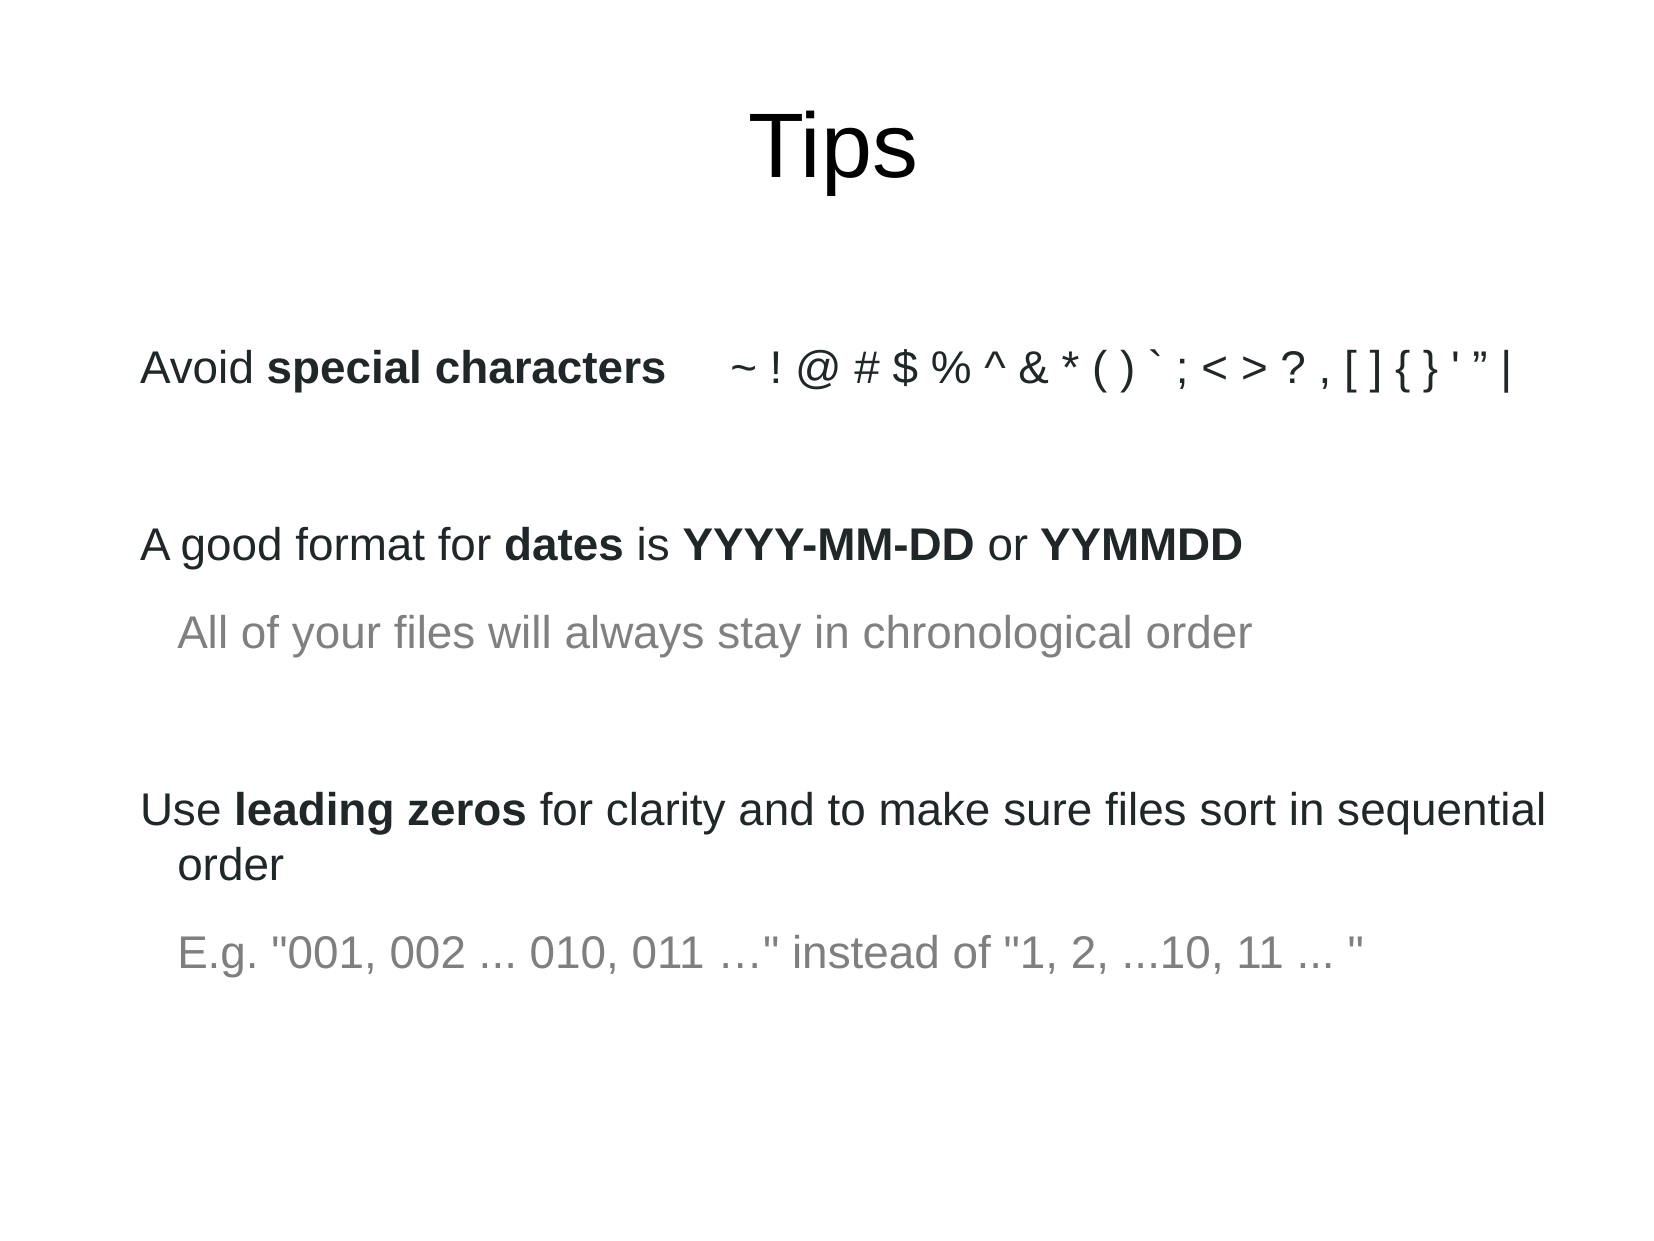

# Tips
Avoid special characters ~ ! @ # $ % ^ & * ( ) ` ; < > ? , [ ] { } ' ” |
A good format for dates is YYYY-MM-DD or YYMMDD
	All of your files will always stay in chronological order
Use leading zeros for clarity and to make sure files sort in sequential order
	E.g. "001, 002 ... 010, 011 …" instead of "1, 2, ...10, 11 ... "